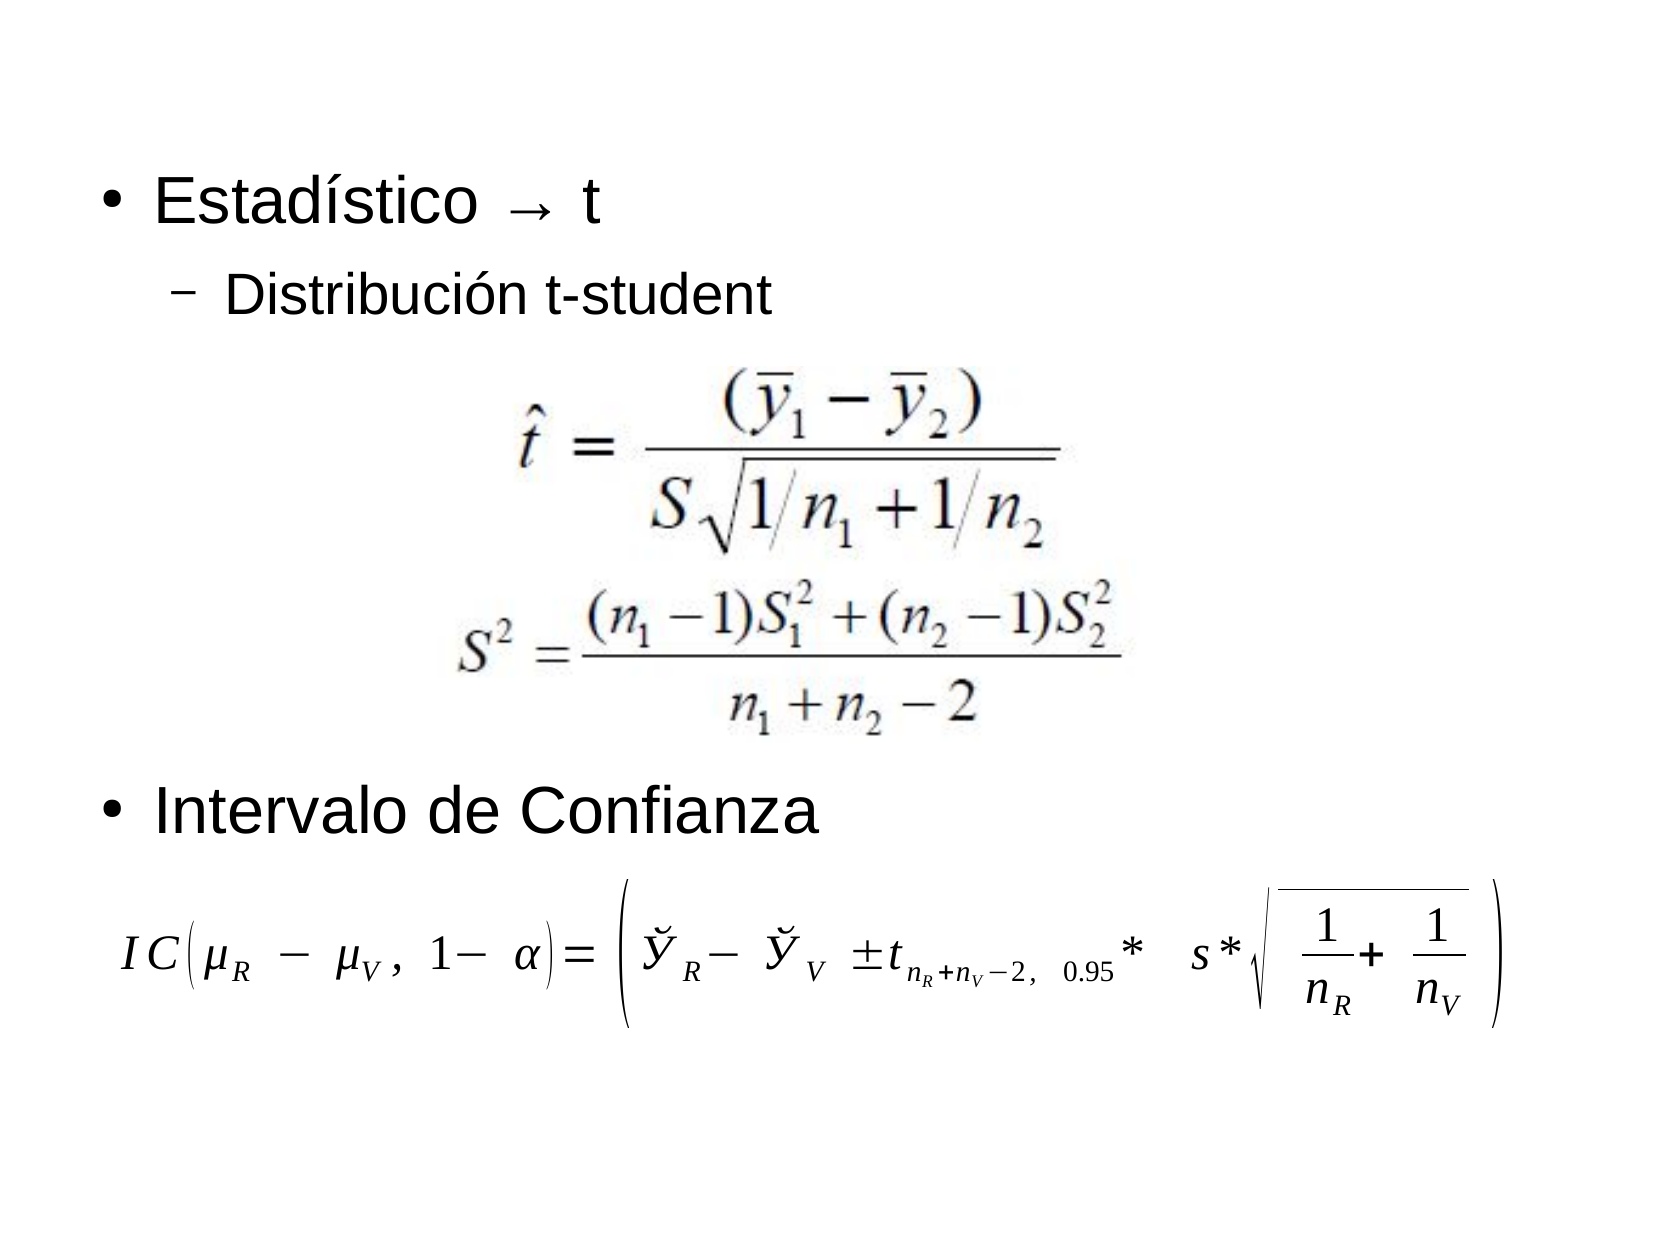

# Estadístico → t
Distribución t-student
Intervalo de Confianza